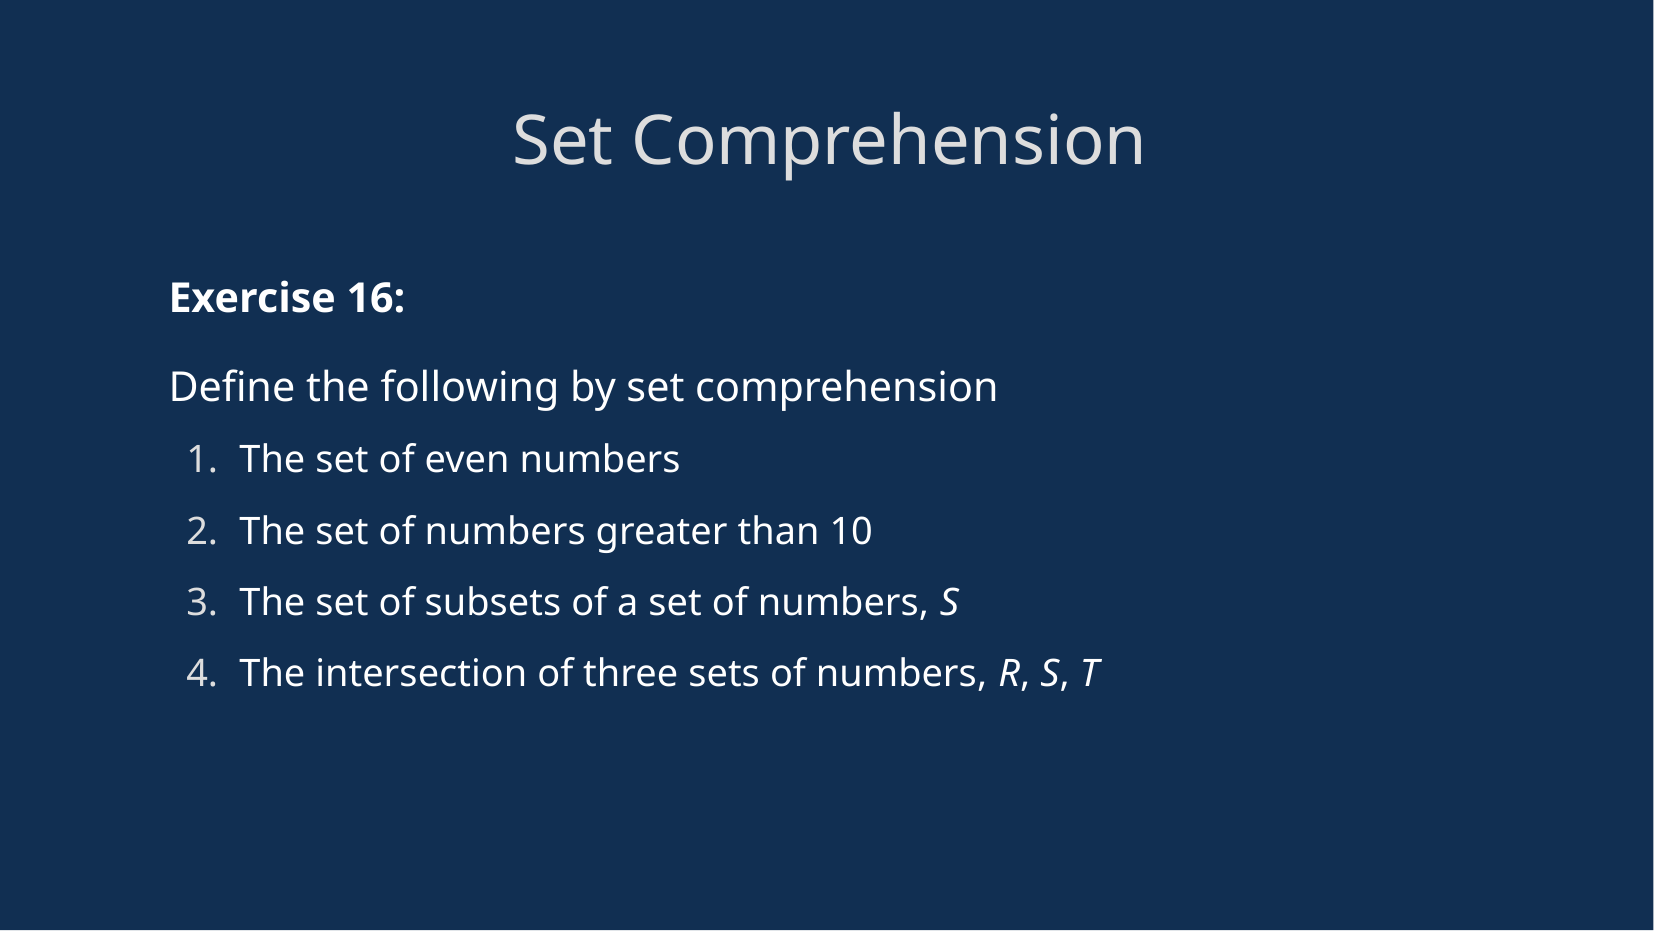

# Set Comprehension
Exercise 16:
Define the following by set comprehension
The set of even numbers
The set of numbers greater than 10
The set of subsets of a set of numbers, S
The intersection of three sets of numbers, R, S, T